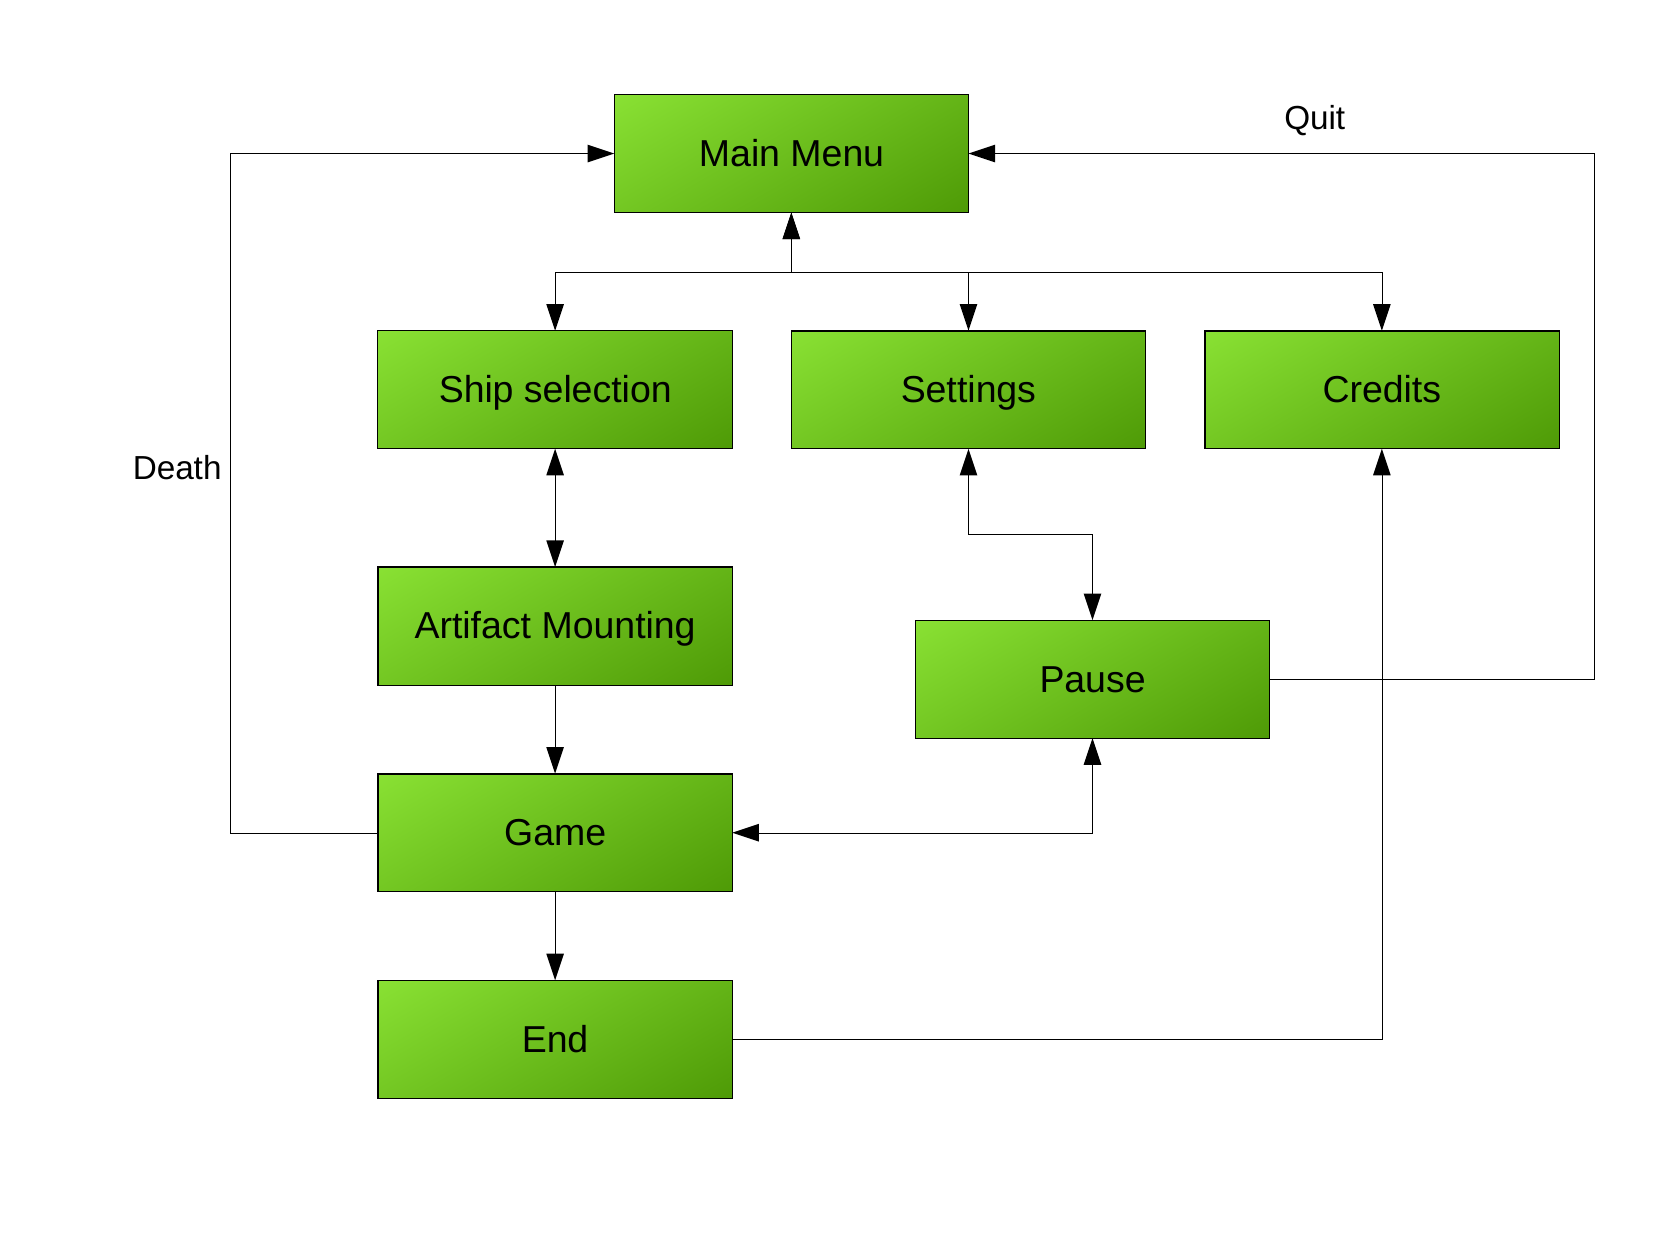

Quit
Main Menu
Ship selection
Settings
Credits
Death
Artifact Mounting
Pause
Game
End